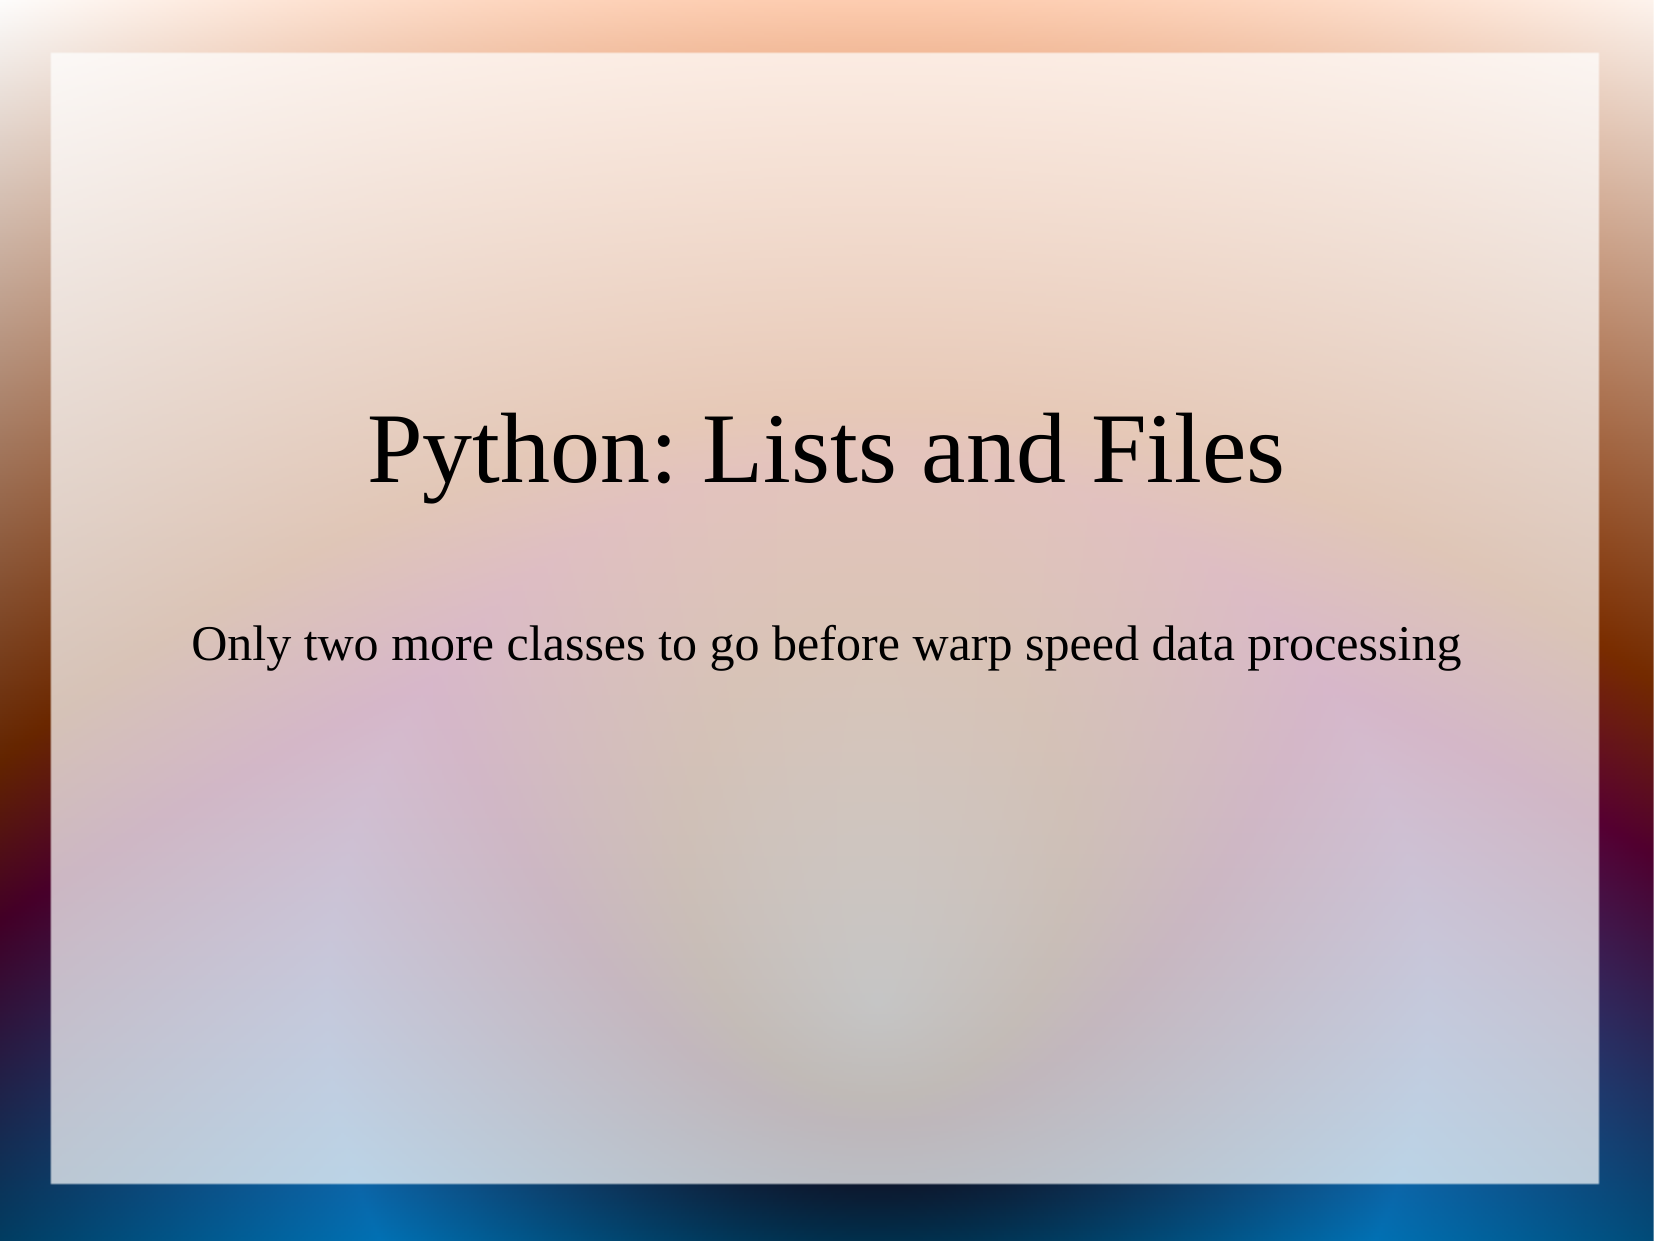

# Python: Lists and Files
Only two more classes to go before warp speed data processing